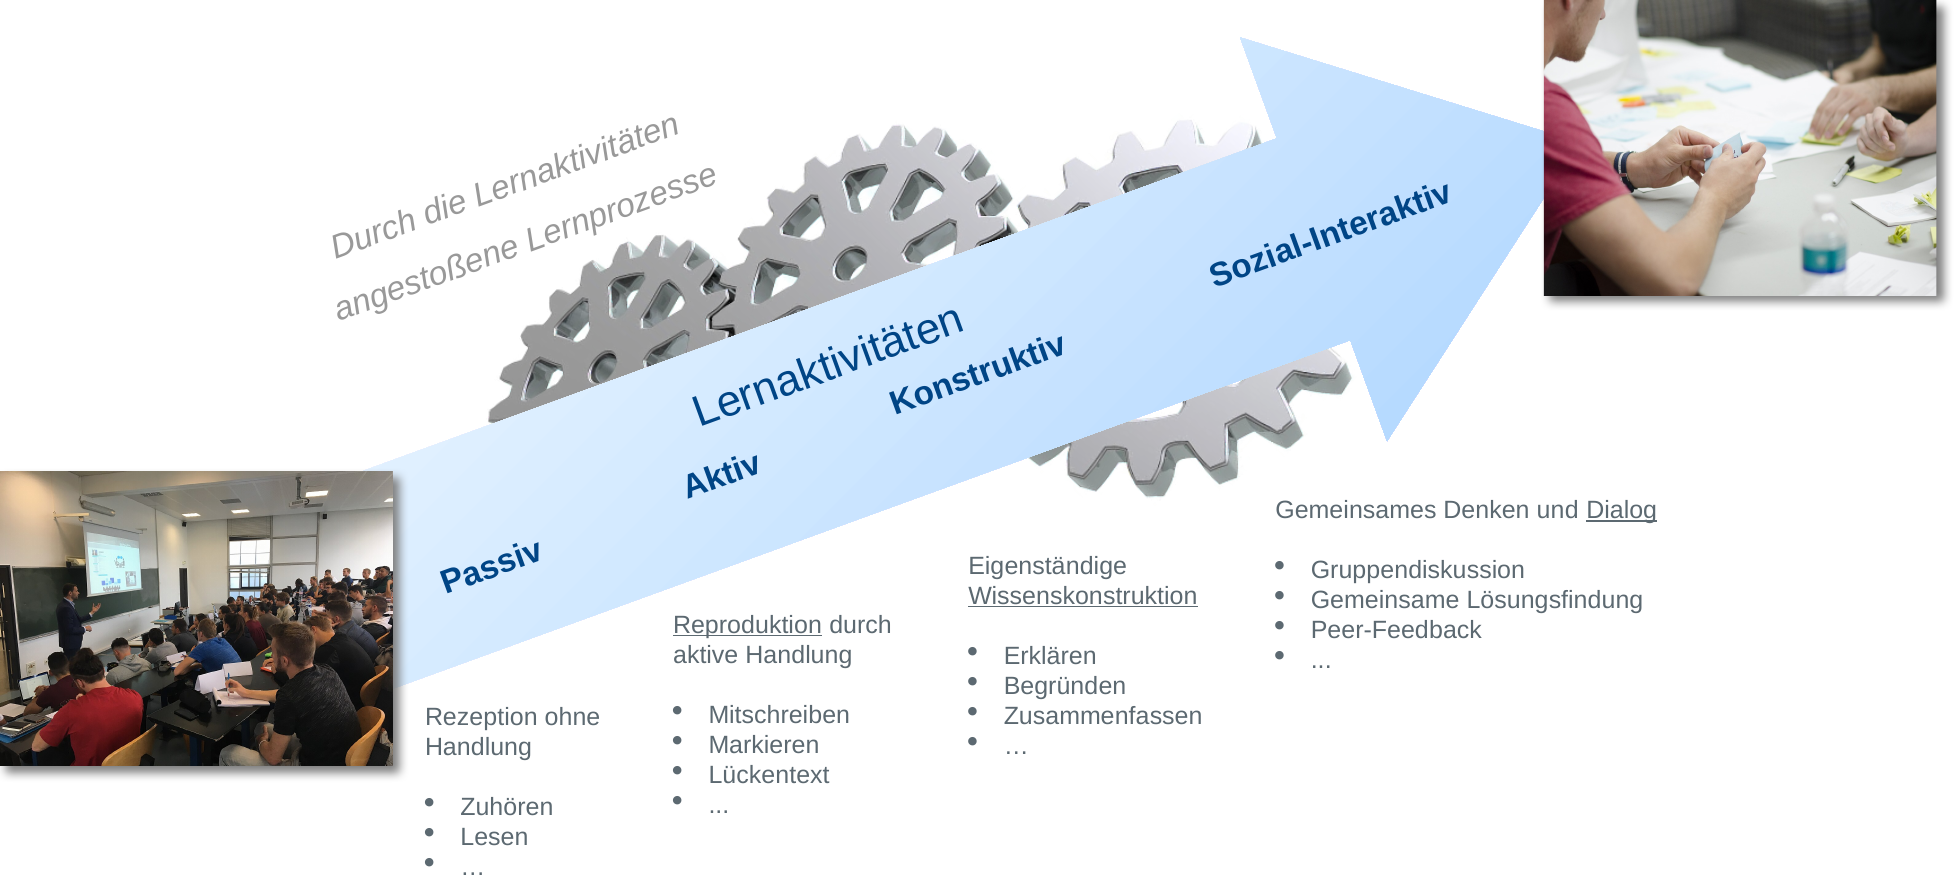

Sozial-Interaktiv
Konstruktiv
Aktiv
Passiv
Durch die Lernaktivitäten angestoßene Lernprozesse
Lernaktivitäten
Gemeinsames Denken und Dialog
Gruppendiskussion
Gemeinsame Lösungsfindung
Peer-Feedback
...
Eigenständige Wissenskonstruktion
Erklären
Begründen
Zusammenfassen
…
Reproduktion durch aktive Handlung
Mitschreiben
Markieren
Lückentext
...
Rezeption ohne Handlung
Zuhören
Lesen
…